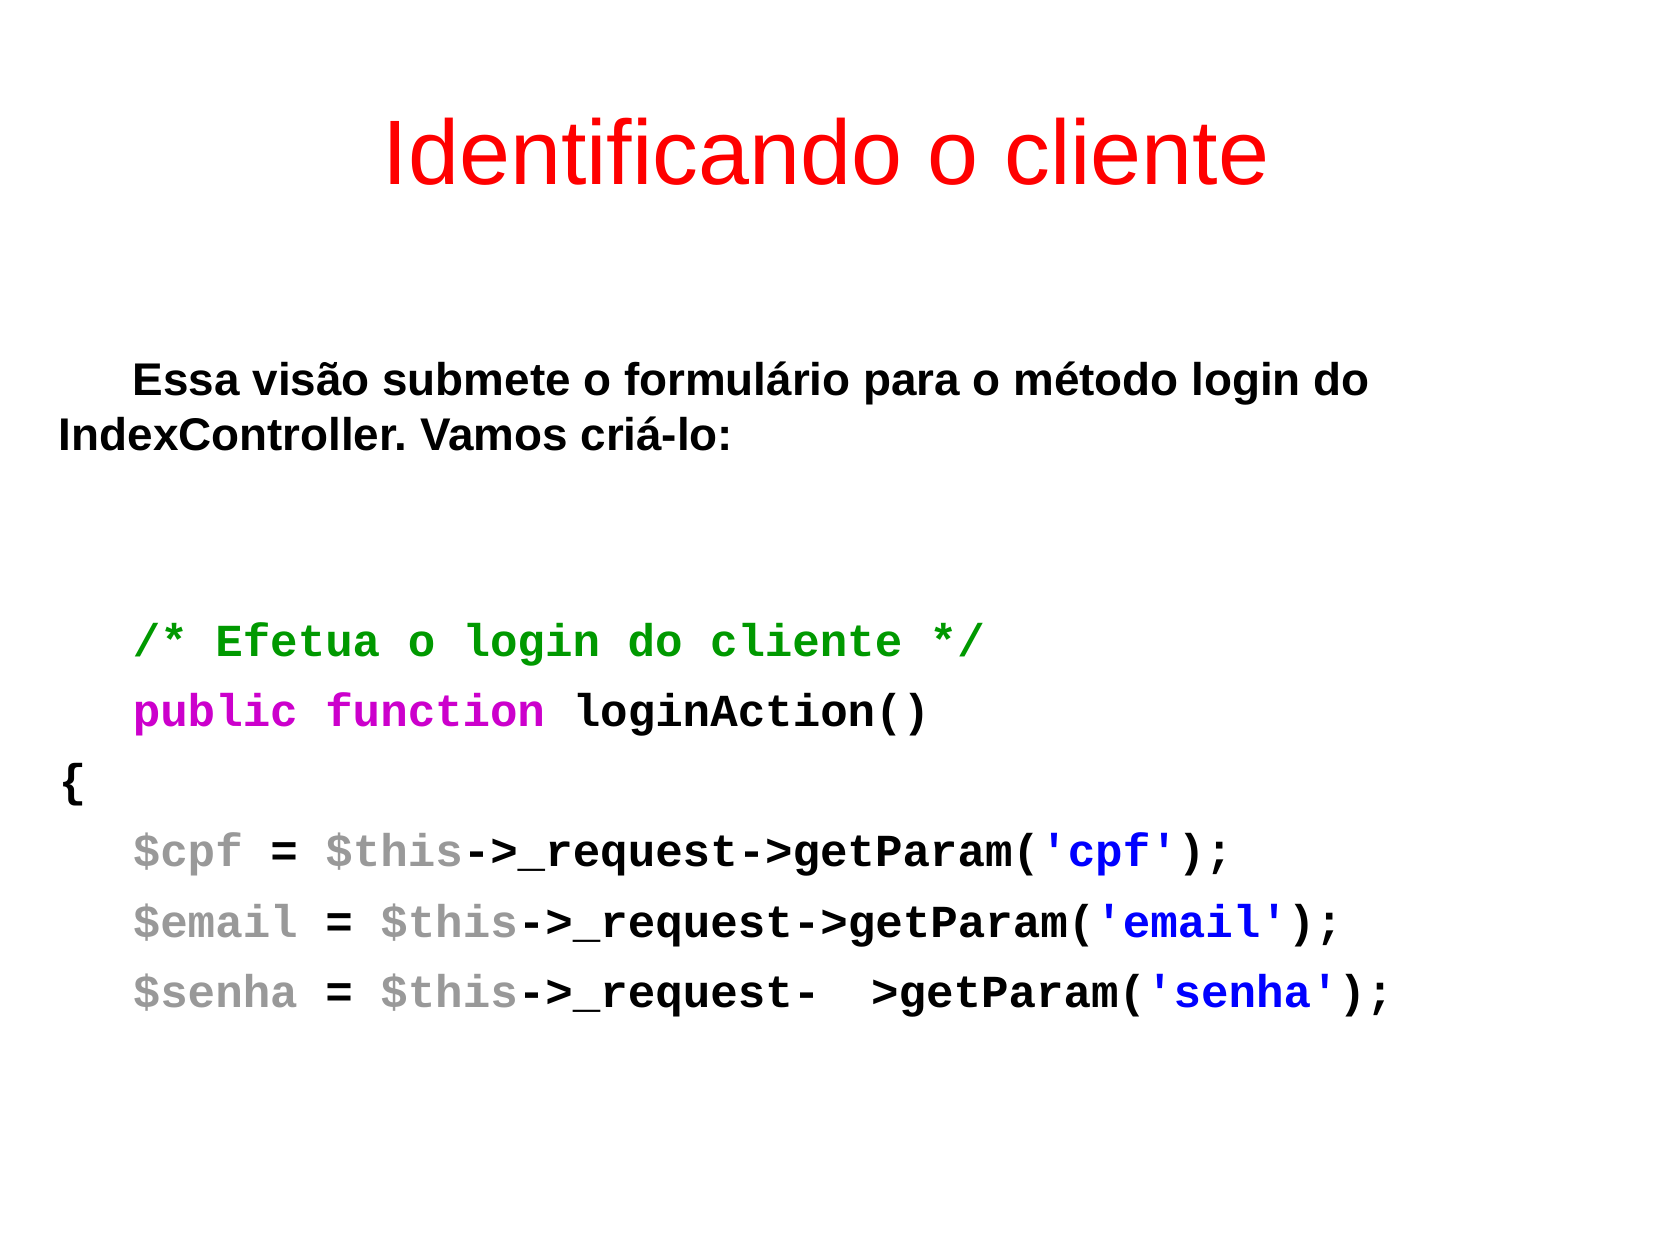

# Identificando o cliente
 	Essa visão submete o formulário para o método login do IndexController. Vamos criá-lo:
 	/* Efetua o login do cliente */
 	public function loginAction()
{
 	$cpf = $this->_request->getParam('cpf');
 	$email = $this->_request->getParam('email');
 	$senha = $this->_request-	>getParam('senha');